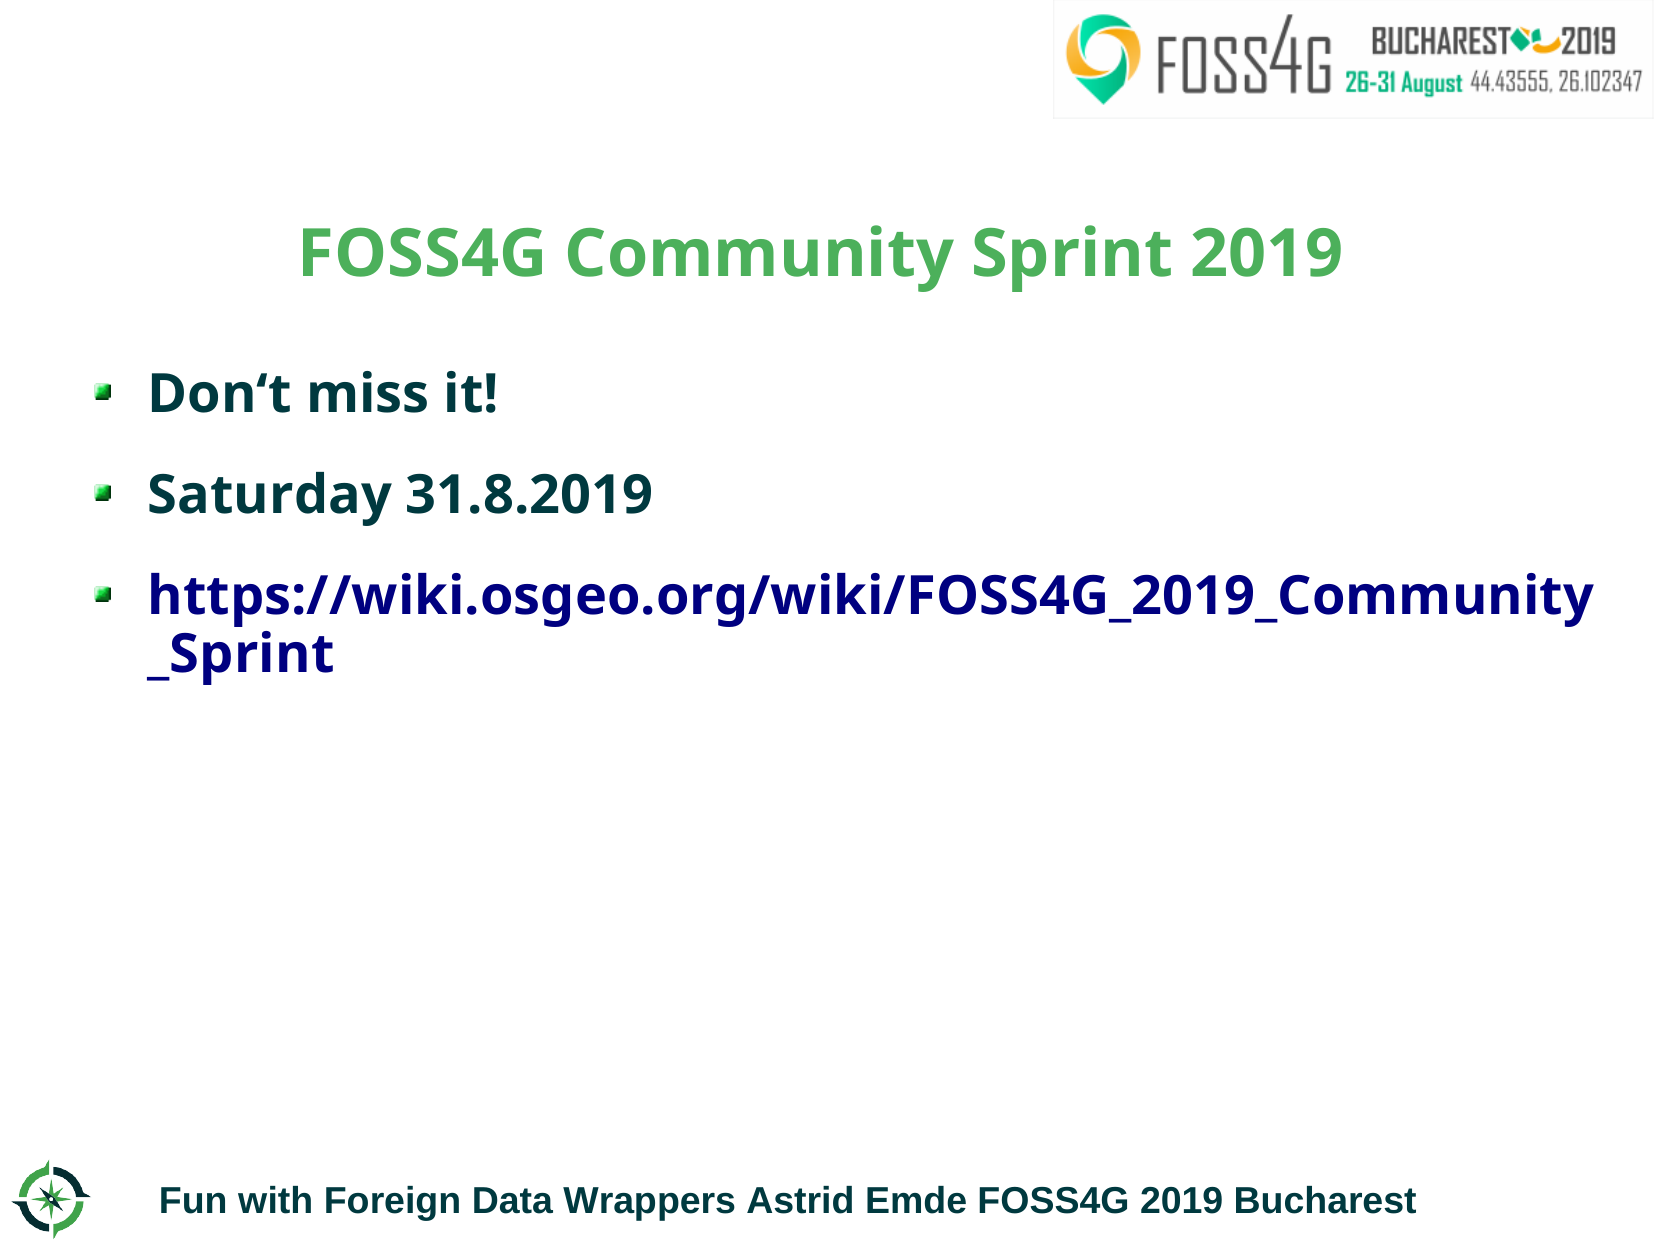

# FOSS4G Community Sprint 2019
Don‘t miss it!
Saturday 31.8.2019
https://wiki.osgeo.org/wiki/FOSS4G_2019_Community_Sprint